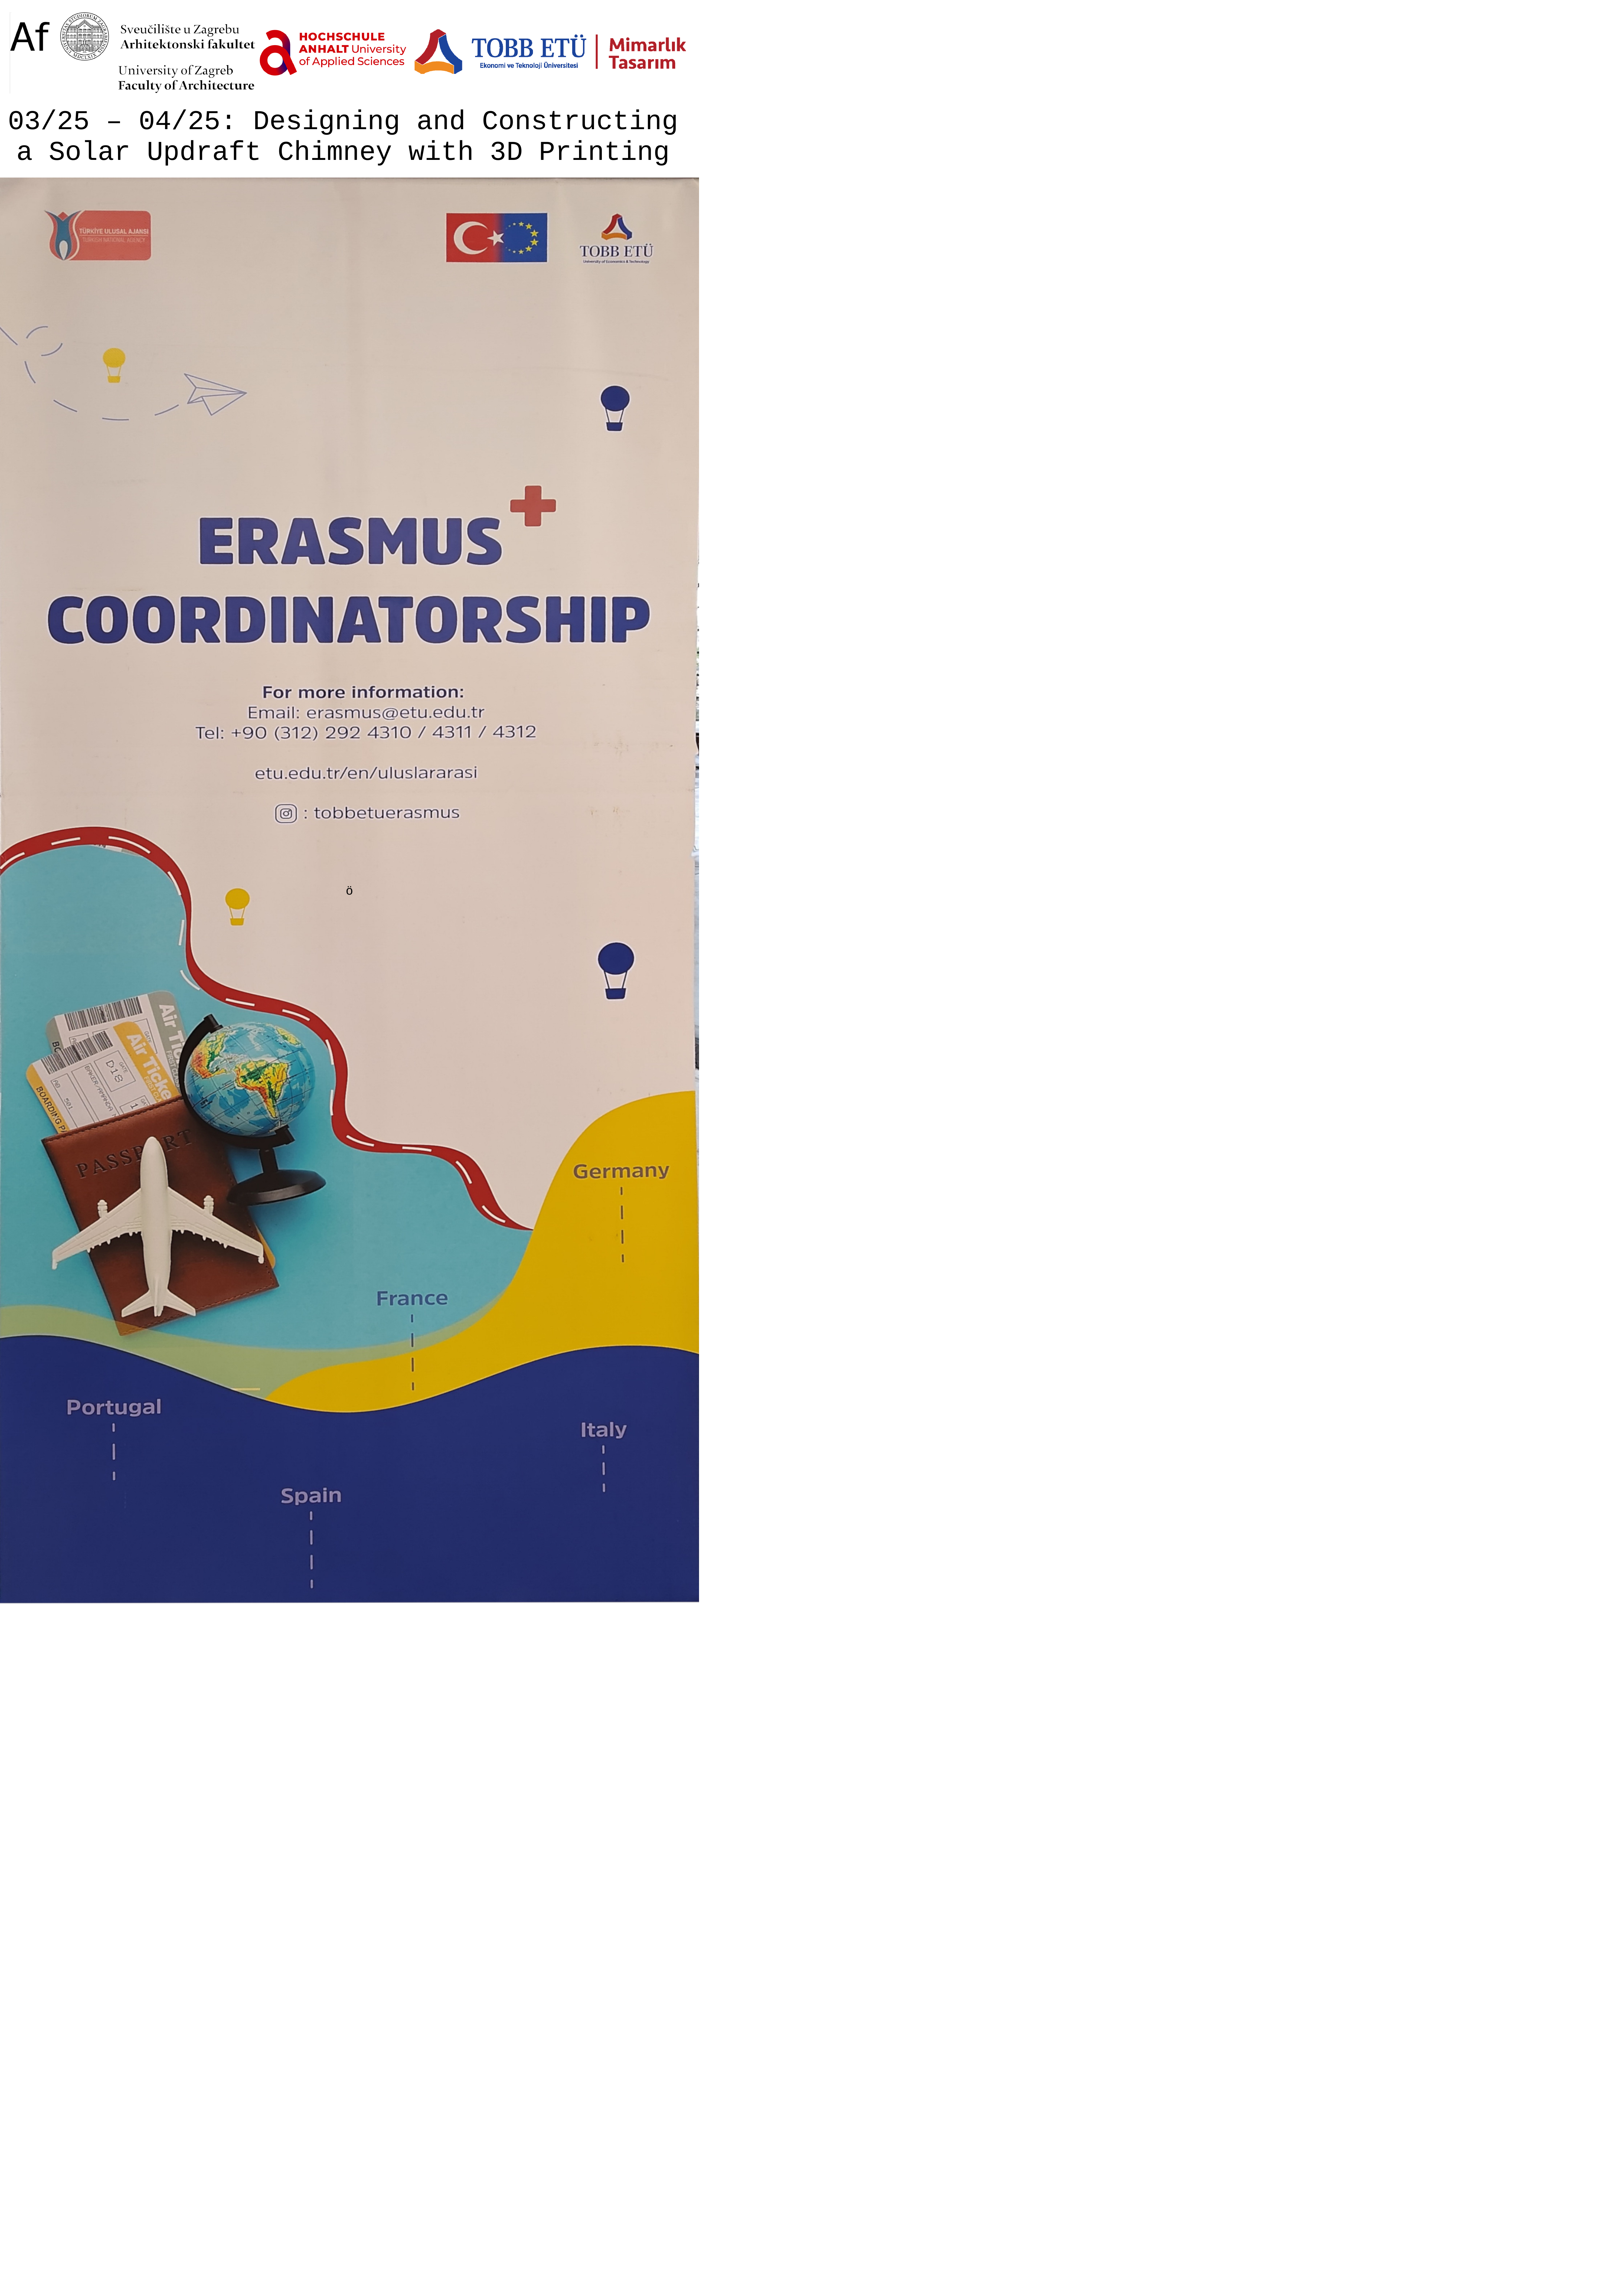

03/25 – 04/25: Designing and Constructing a Solar Updraft Chimney with 3D Printing
ö